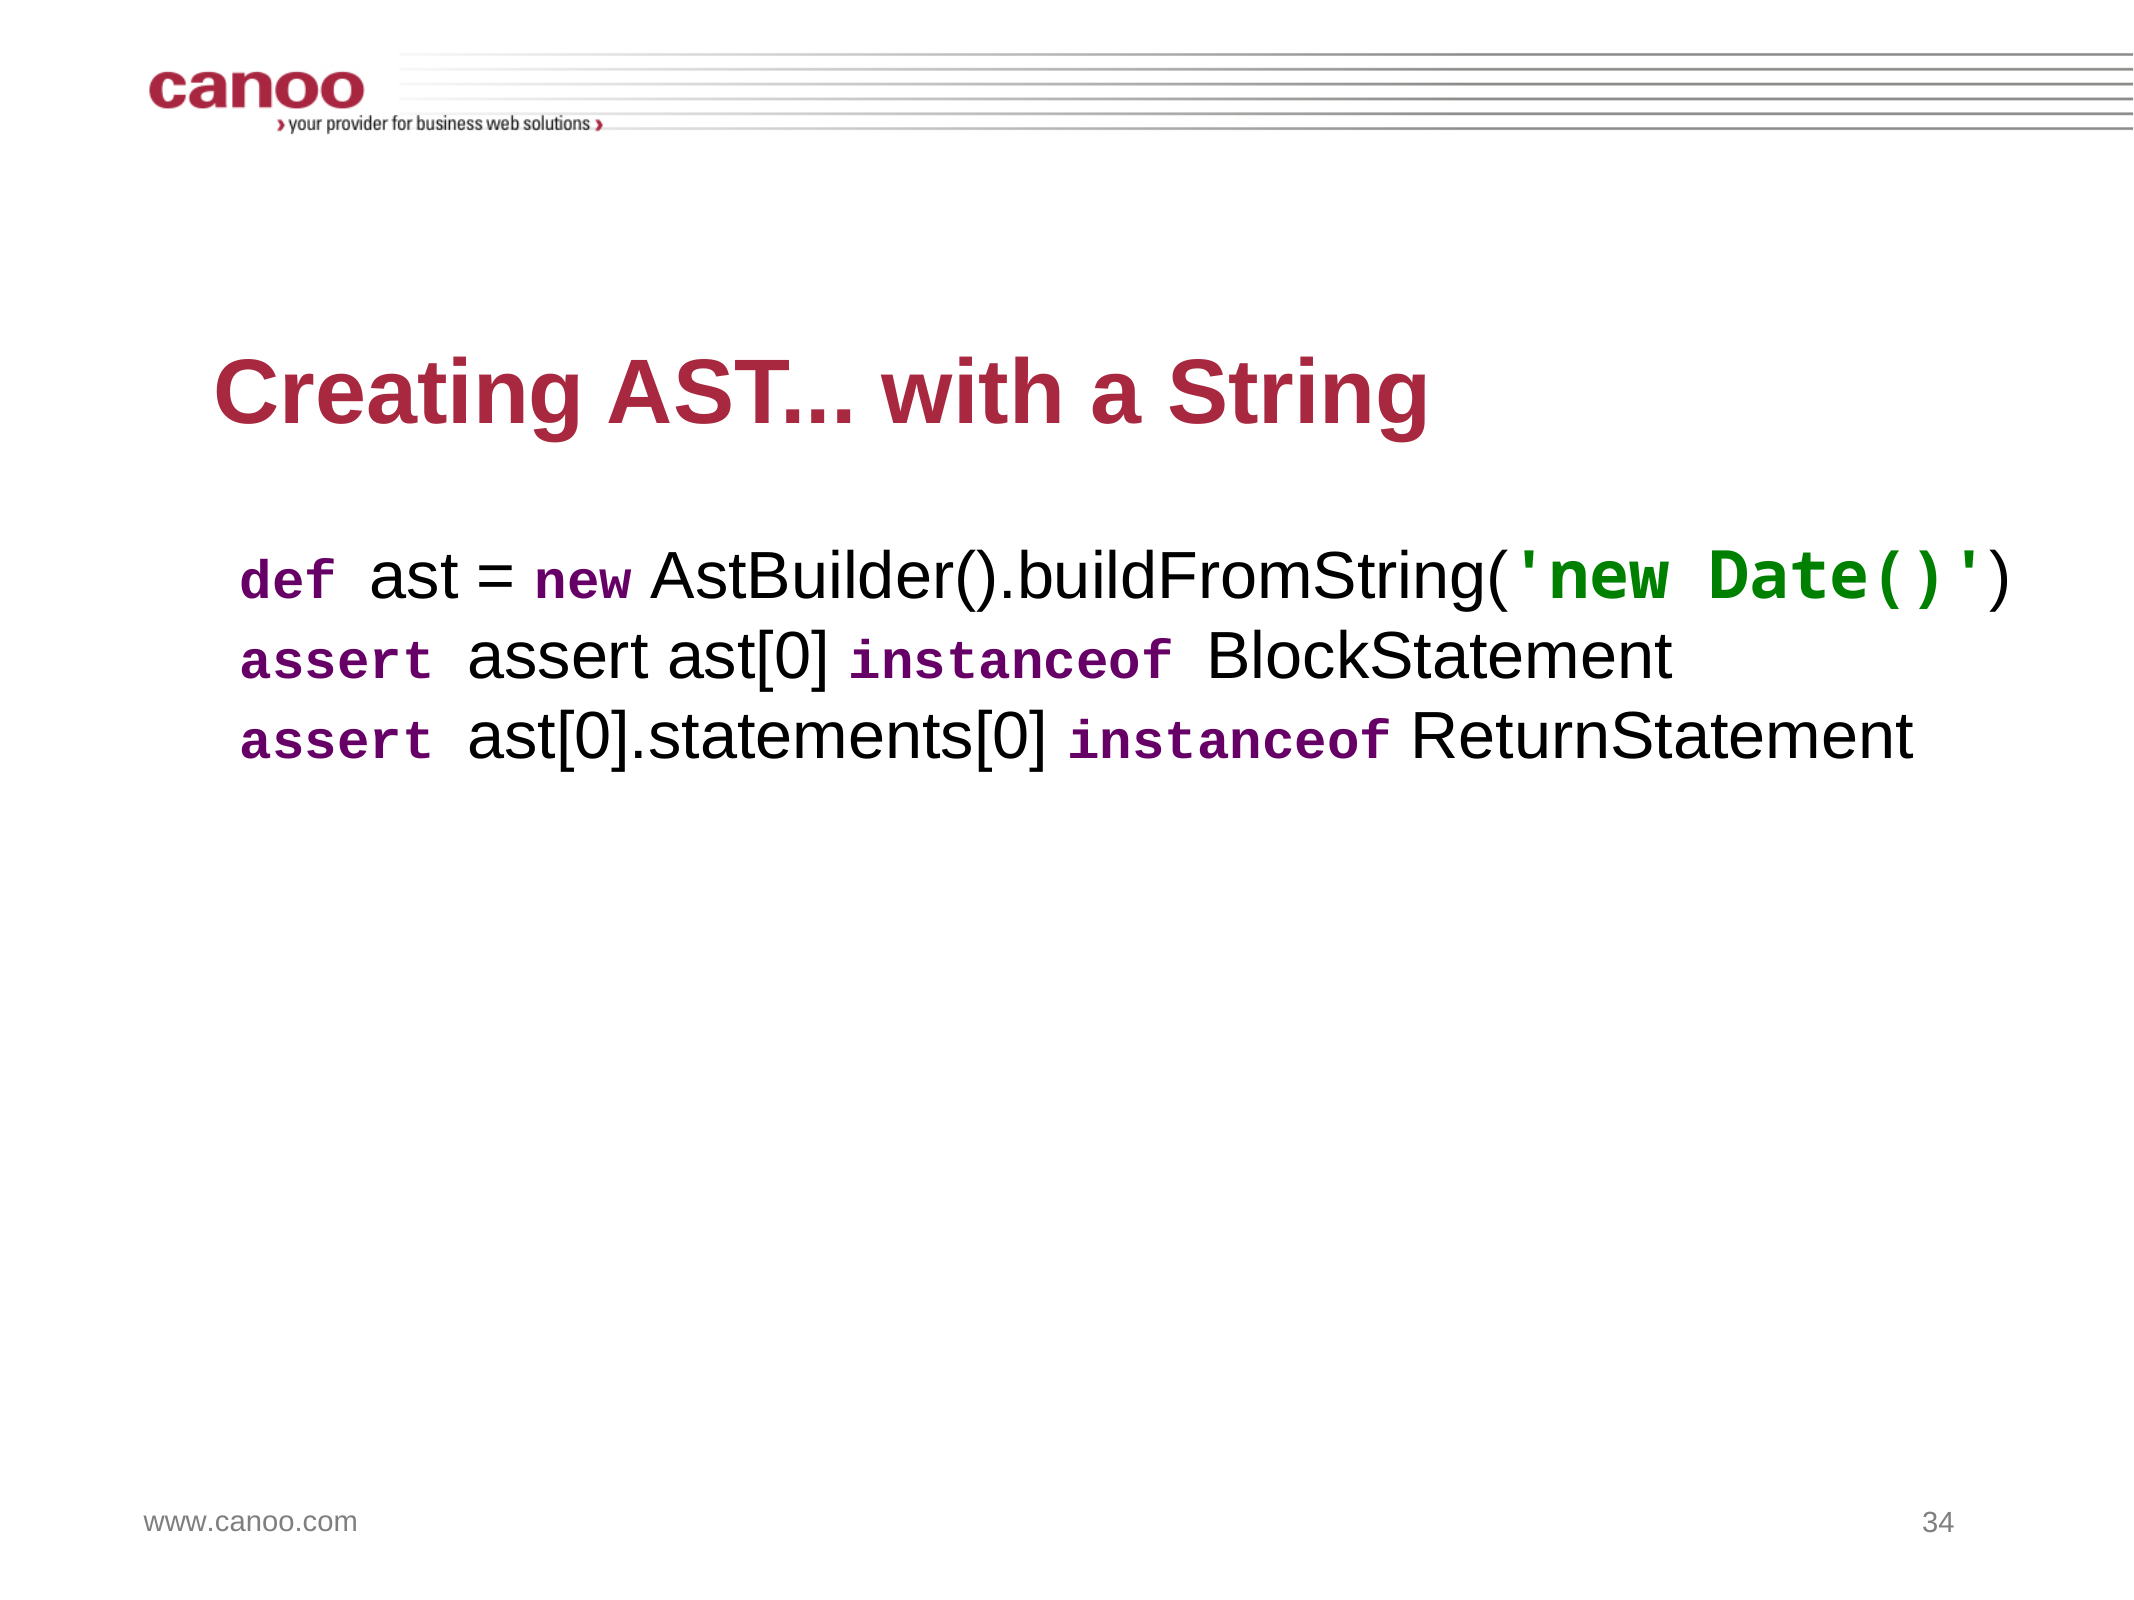

# Creating AST... with a String
def ast = new AstBuilder().buildFromString('new Date()')
assert assert ast[0] instanceof BlockStatement
assert ast[0].statements[0] instanceof ReturnStatement